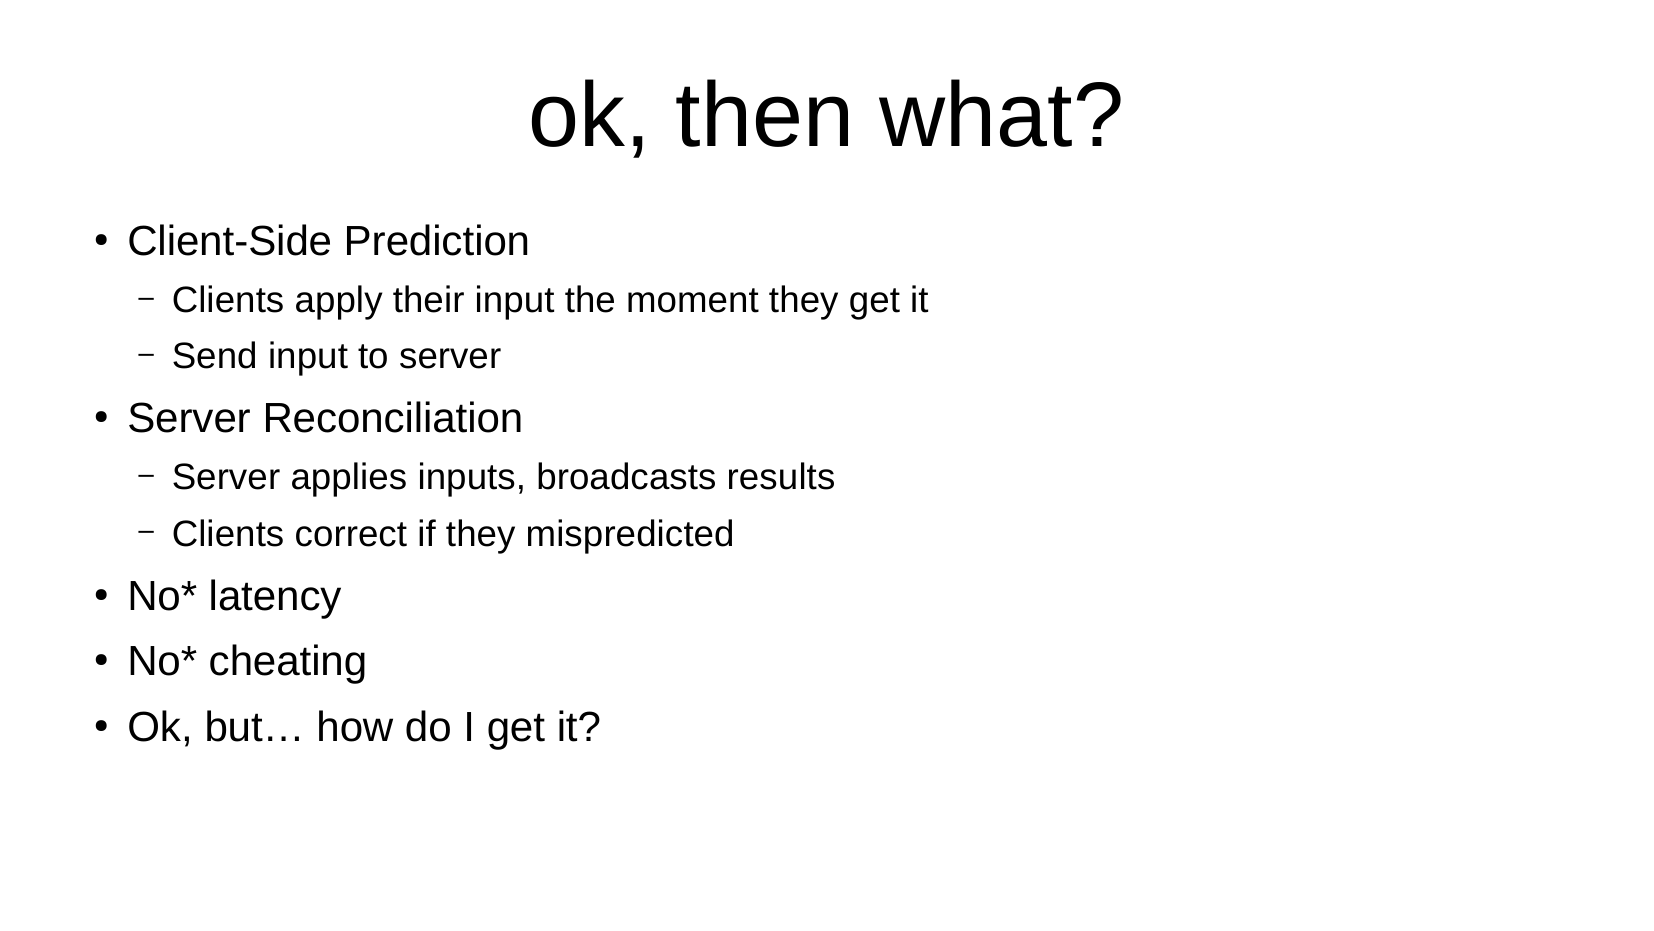

# ok, then what?
Client-Side Prediction
Clients apply their input the moment they get it
Send input to server
Server Reconciliation
Server applies inputs, broadcasts results
Clients correct if they mispredicted
No* latency
No* cheating
Ok, but… how do I get it?